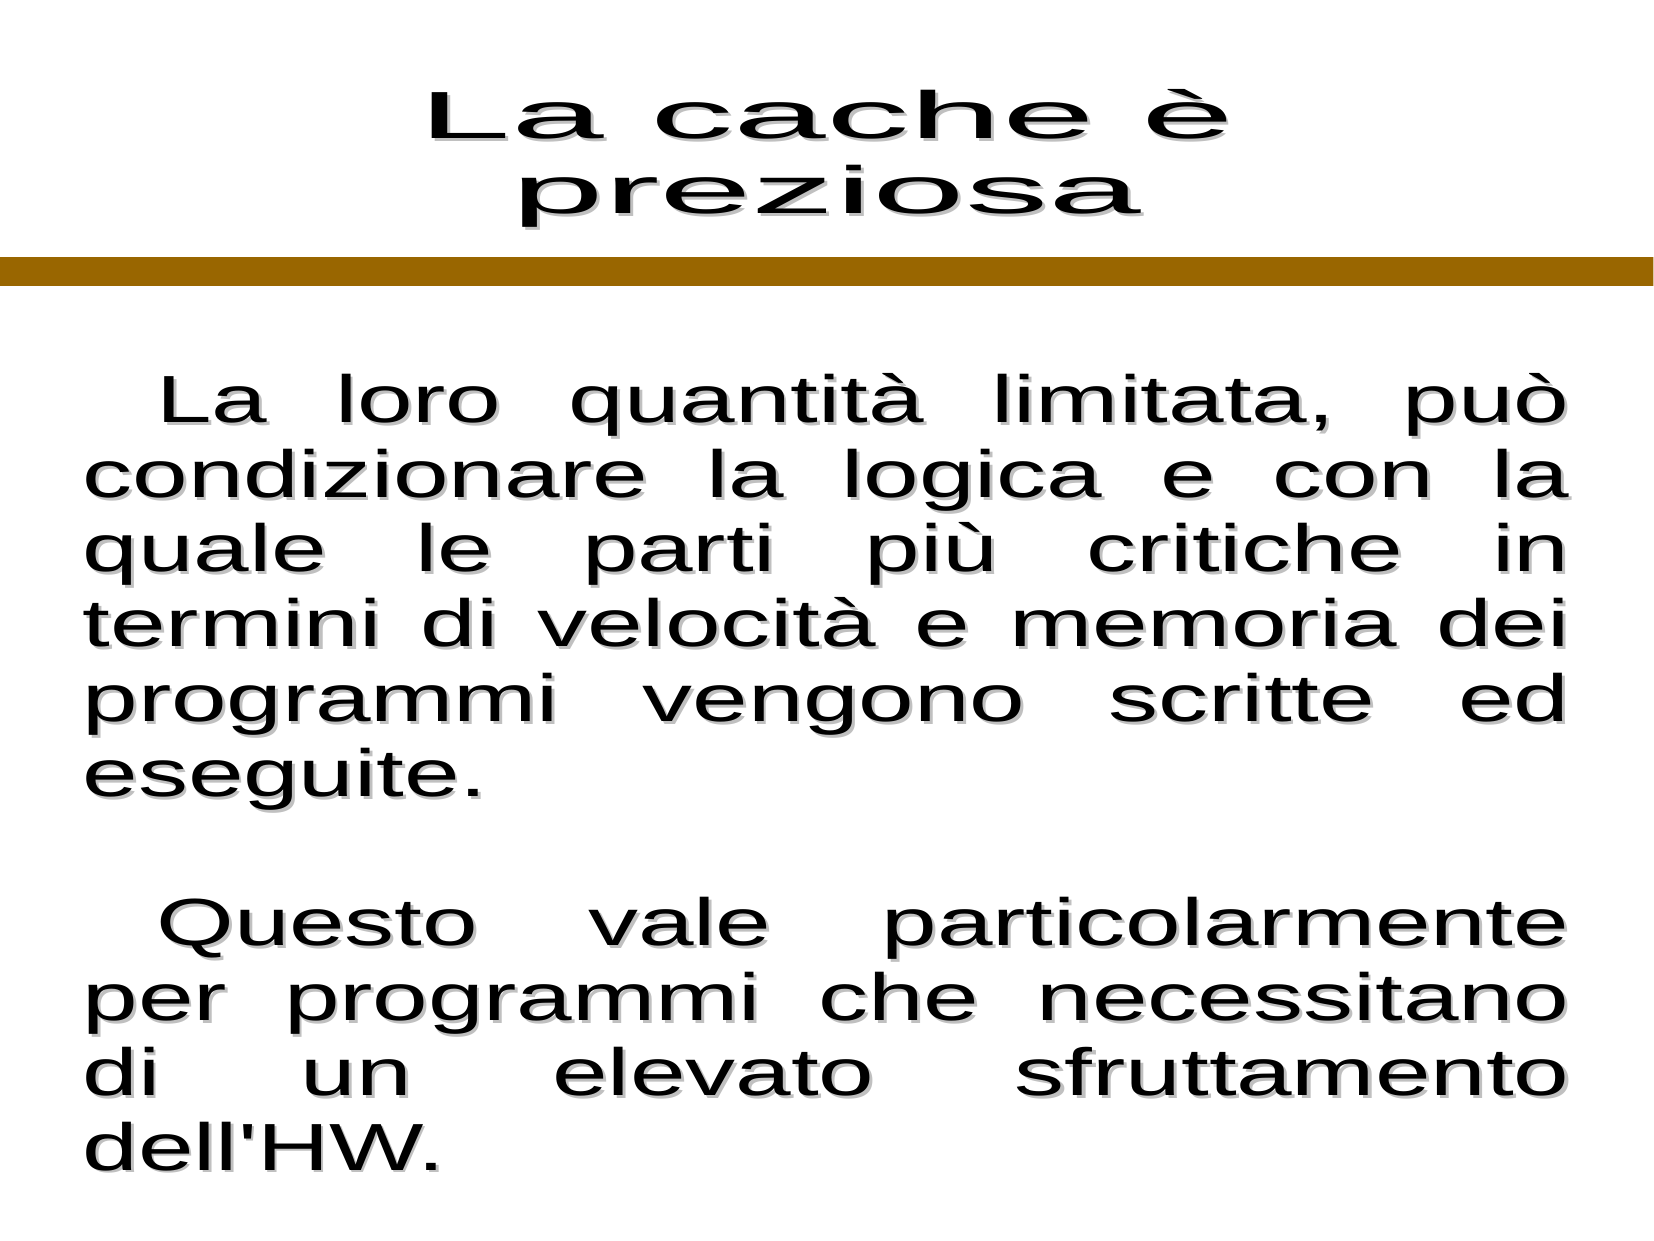

# La cache è preziosa
	La loro quantità limitata, può condizionare la logica e con la quale le parti più critiche in termini di velocità e memoria dei programmi vengono scritte ed eseguite.
	Questo vale particolarmente per programmi che necessitano di un elevato sfruttamento dell'HW.